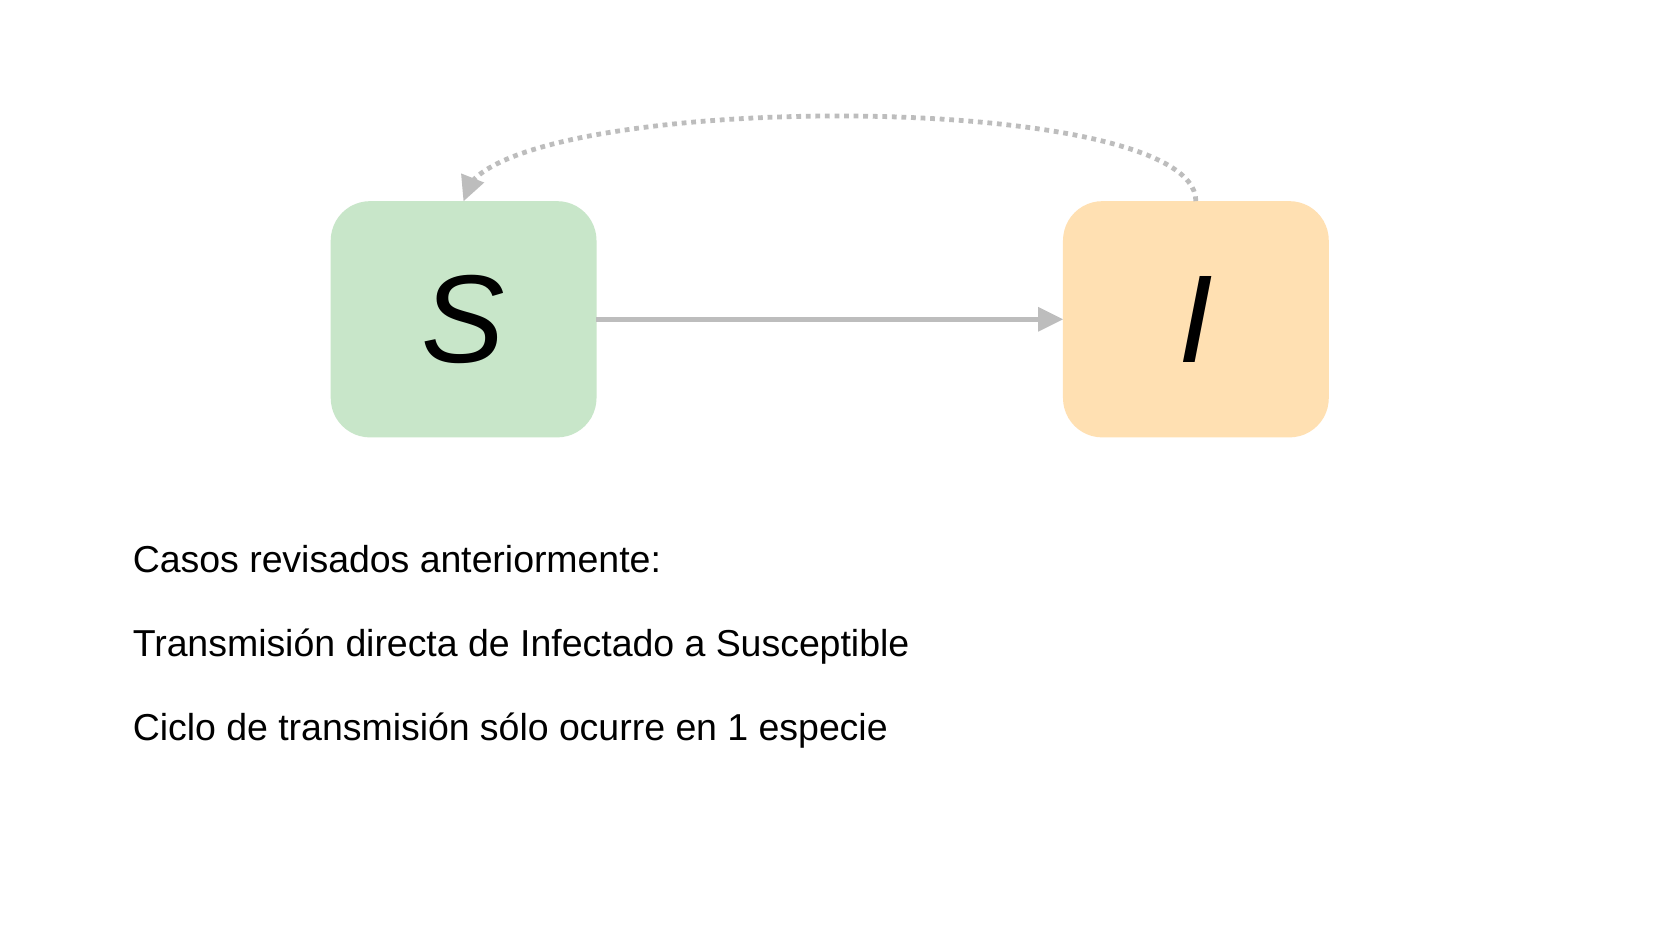

S
I
Casos revisados anteriormente:
Transmisión directa de Infectado a Susceptible
Ciclo de transmisión sólo ocurre en 1 especie